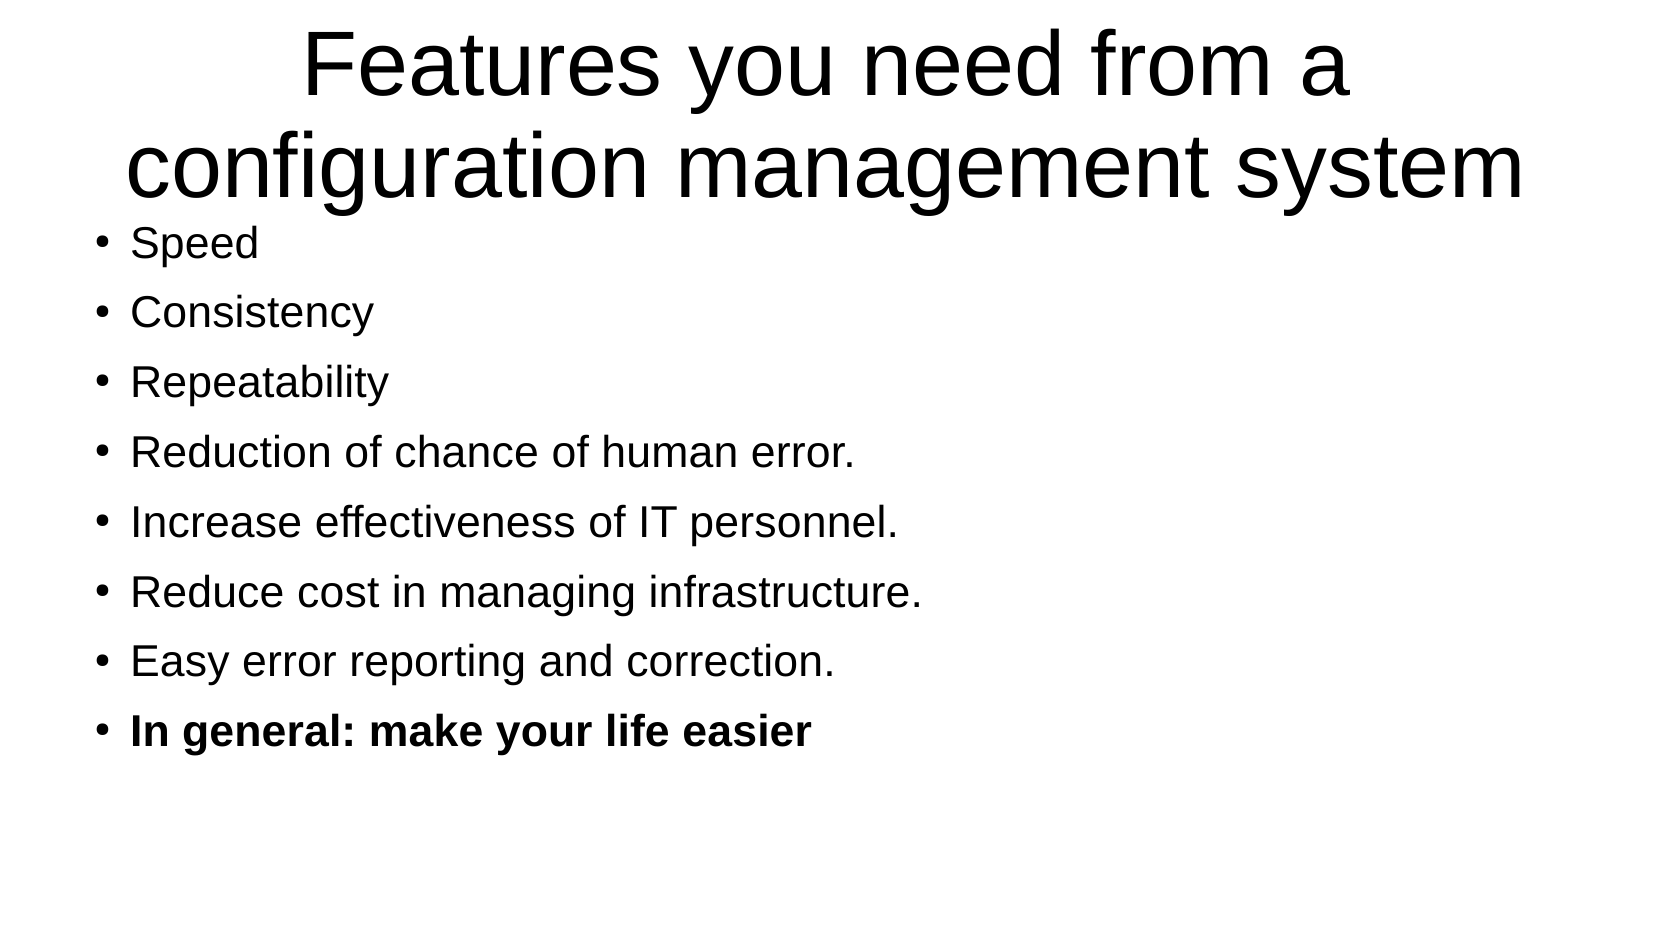

# Features you need from a configuration management system
Speed
Consistency
Repeatability
Reduction of chance of human error.
Increase effectiveness of IT personnel.
Reduce cost in managing infrastructure.
Easy error reporting and correction.
In general: make your life easier